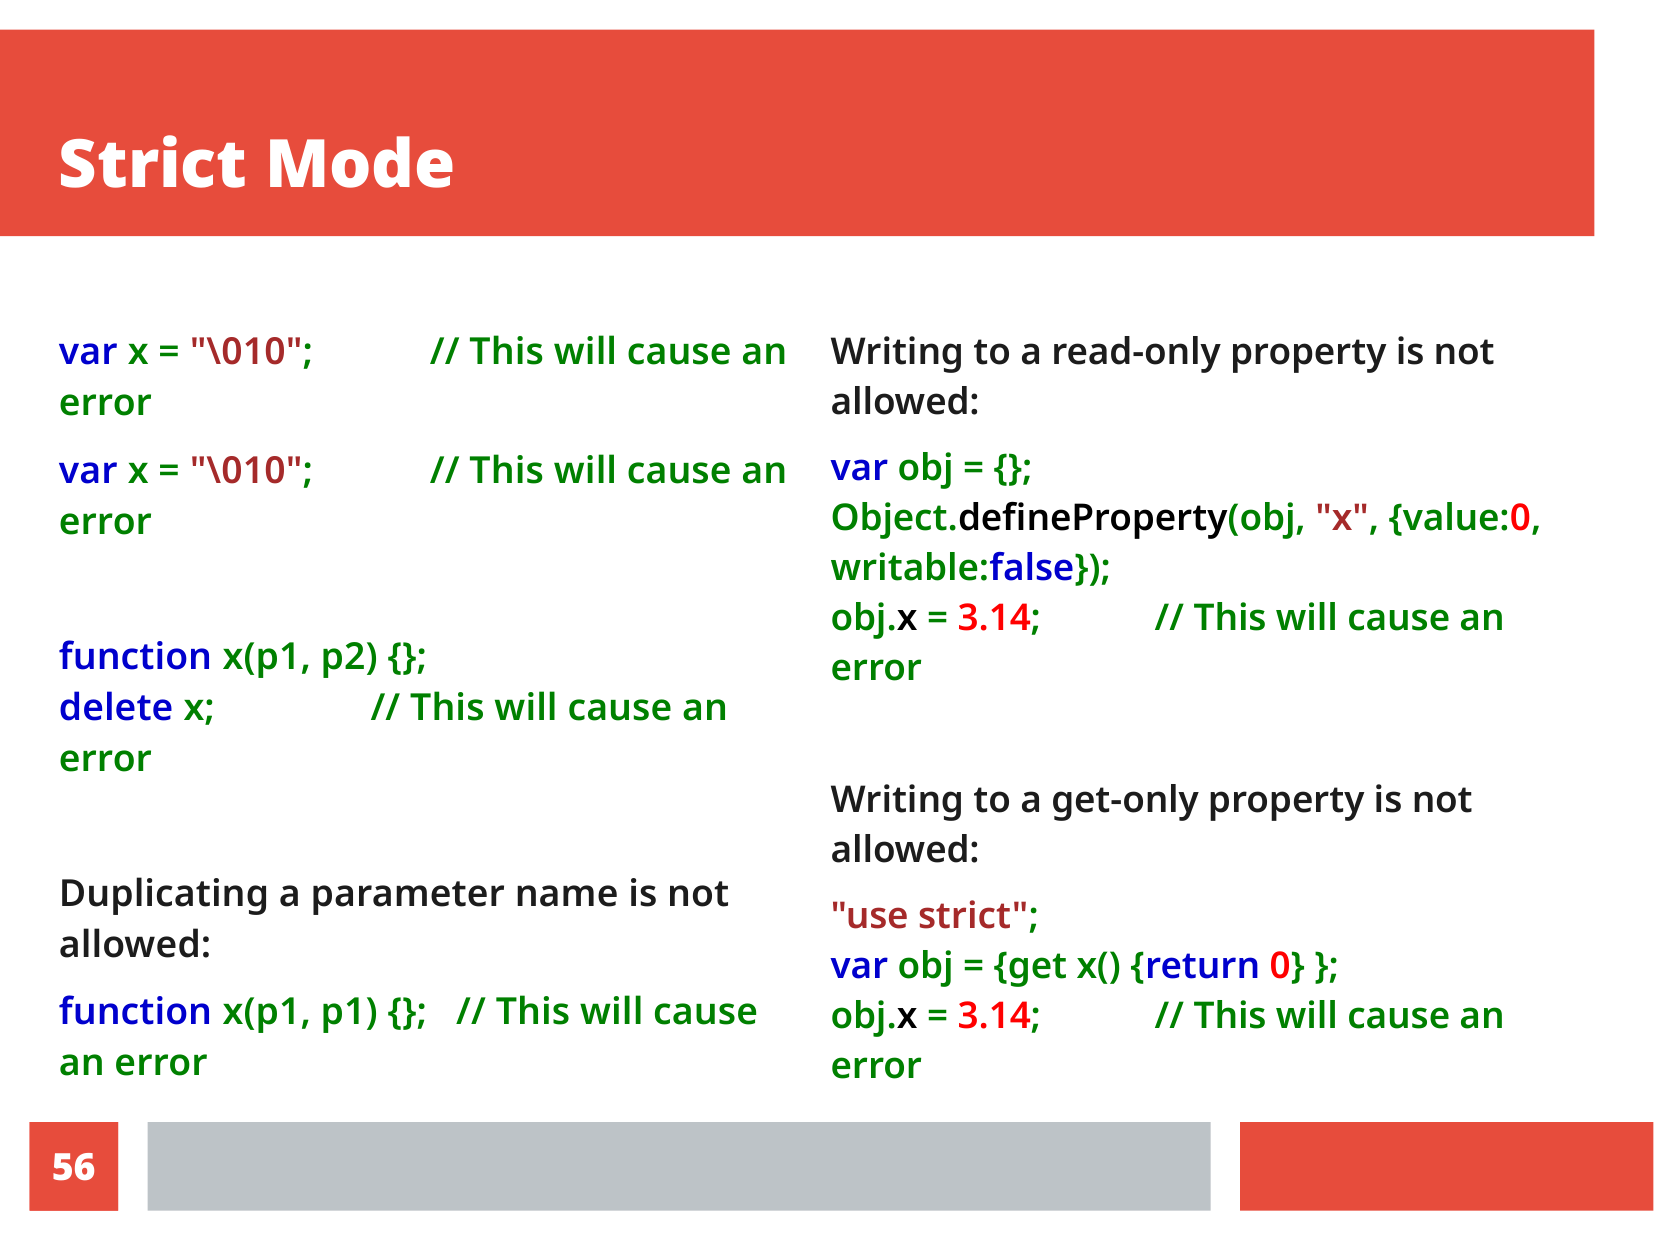

# Strict Mode
var x = "\010";            // This will cause an error
var x = "\010";            // This will cause an error
function x(p1, p2) {};
delete x;                // This will cause an error
Duplicating a parameter name is not allowed:
function x(p1, p1) {};   // This will cause an error
Writing to a read-only property is not allowed:
var obj = {};
Object.defineProperty(obj, "x", {value:0, writable:false});
obj.x = 3.14;            // This will cause an error
Writing to a get-only property is not allowed:
"use strict";
var obj = {get x() {return 0} };
obj.x = 3.14;            // This will cause an error
56